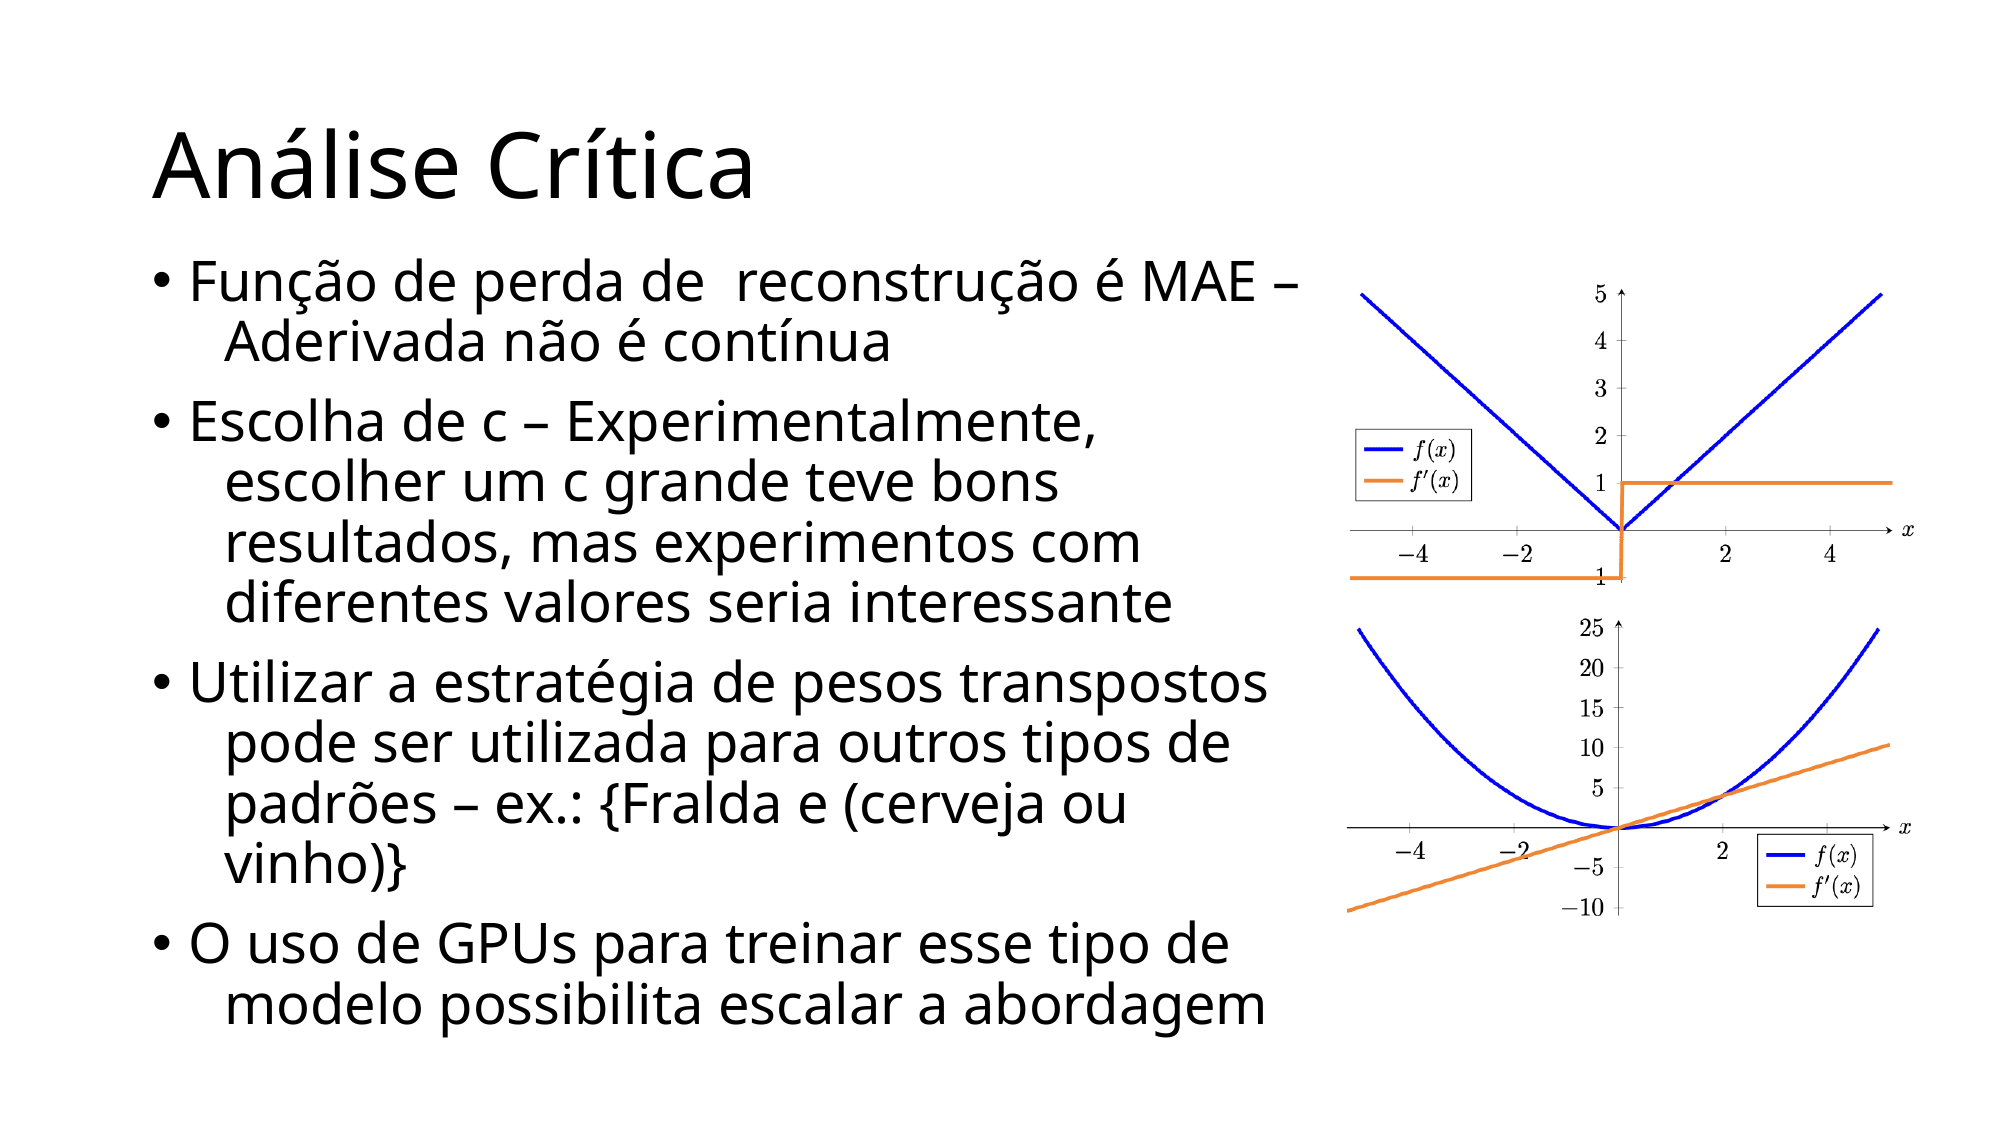

# Análise Crítica
Função de perda de  reconstrução é MAE – Aderivada não é contínua
Escolha de c – Experimentalmente, escolher um c grande teve bons resultados, mas experimentos com diferentes valores seria interessante
Utilizar a estratégia de pesos transpostos pode ser utilizada para outros tipos de padrões – ex.: {Fralda e (cerveja ou vinho)}
O uso de GPUs para treinar esse tipo de modelo possibilita escalar a abordagem